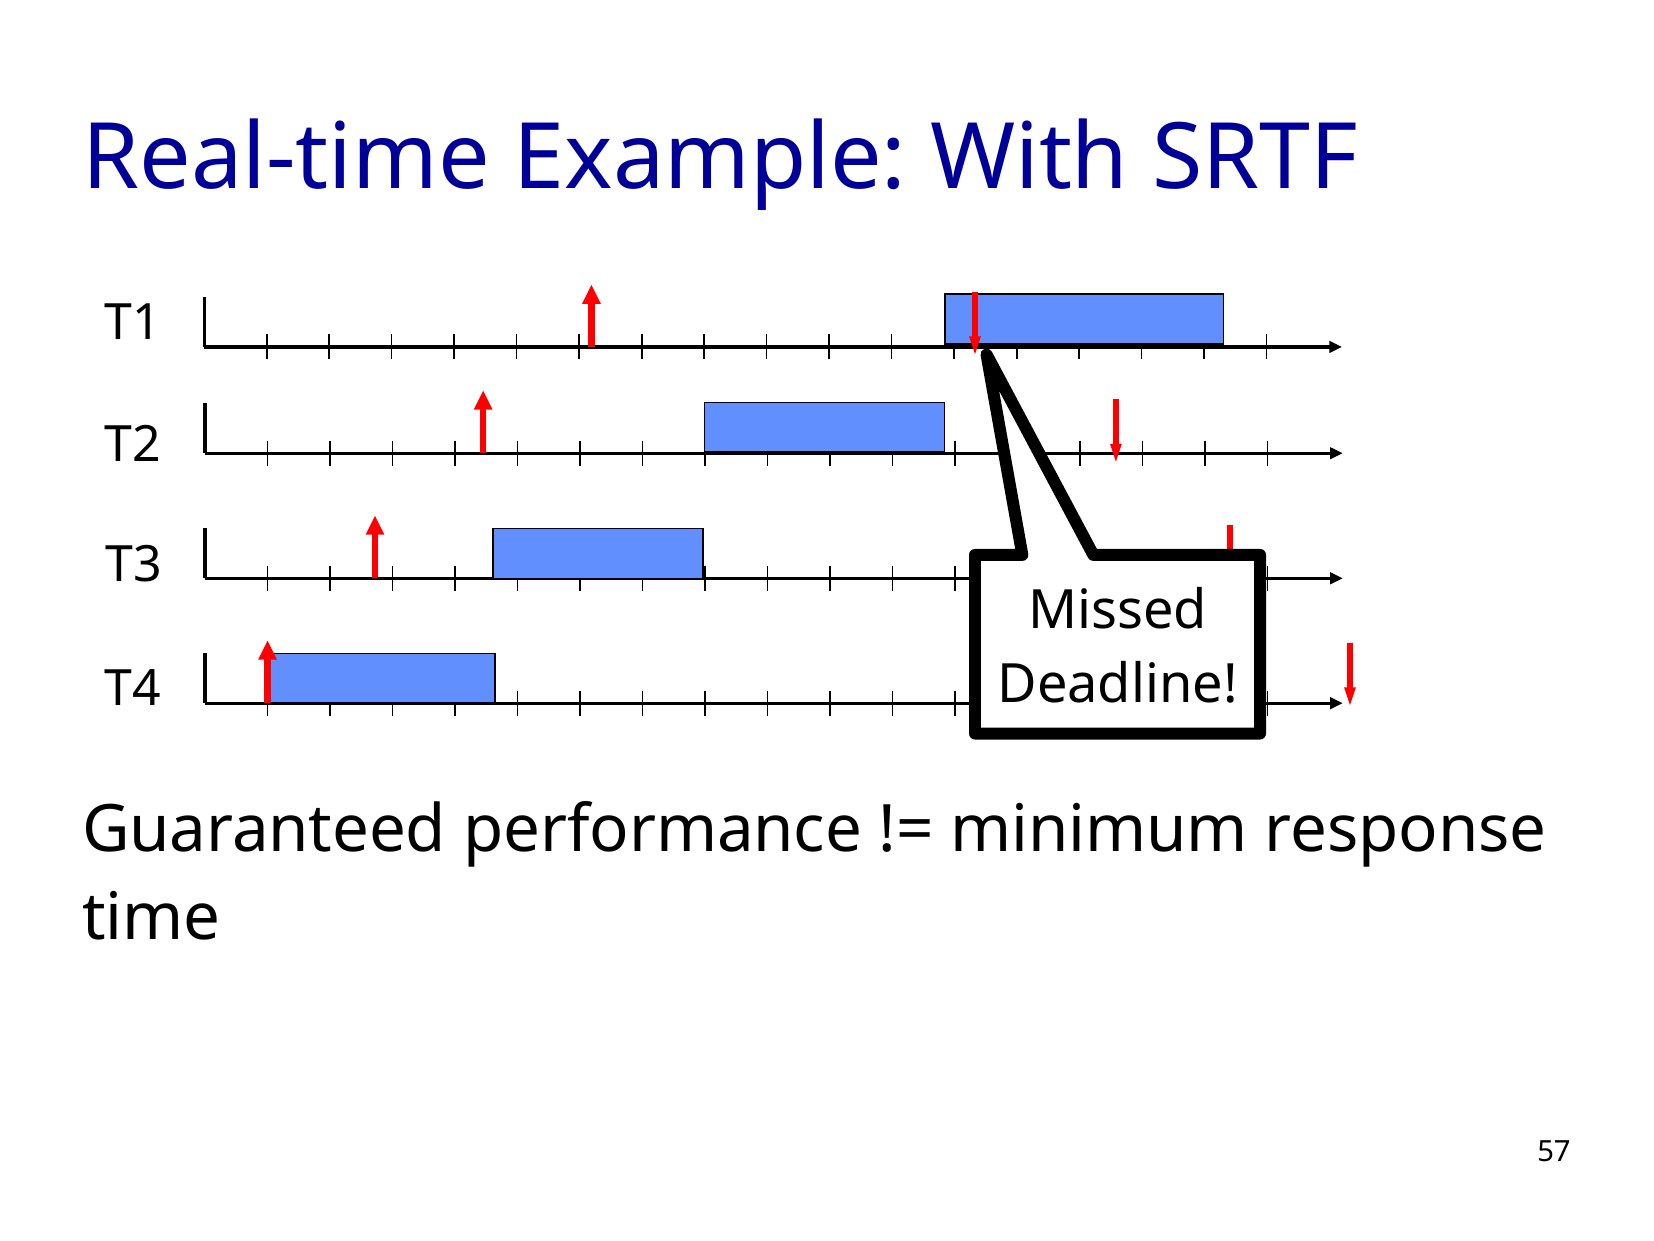

# Real-time Example: With SRTF
T1
T2
T3
Missed
Deadline!
T4
Guaranteed performance != minimum response time
57